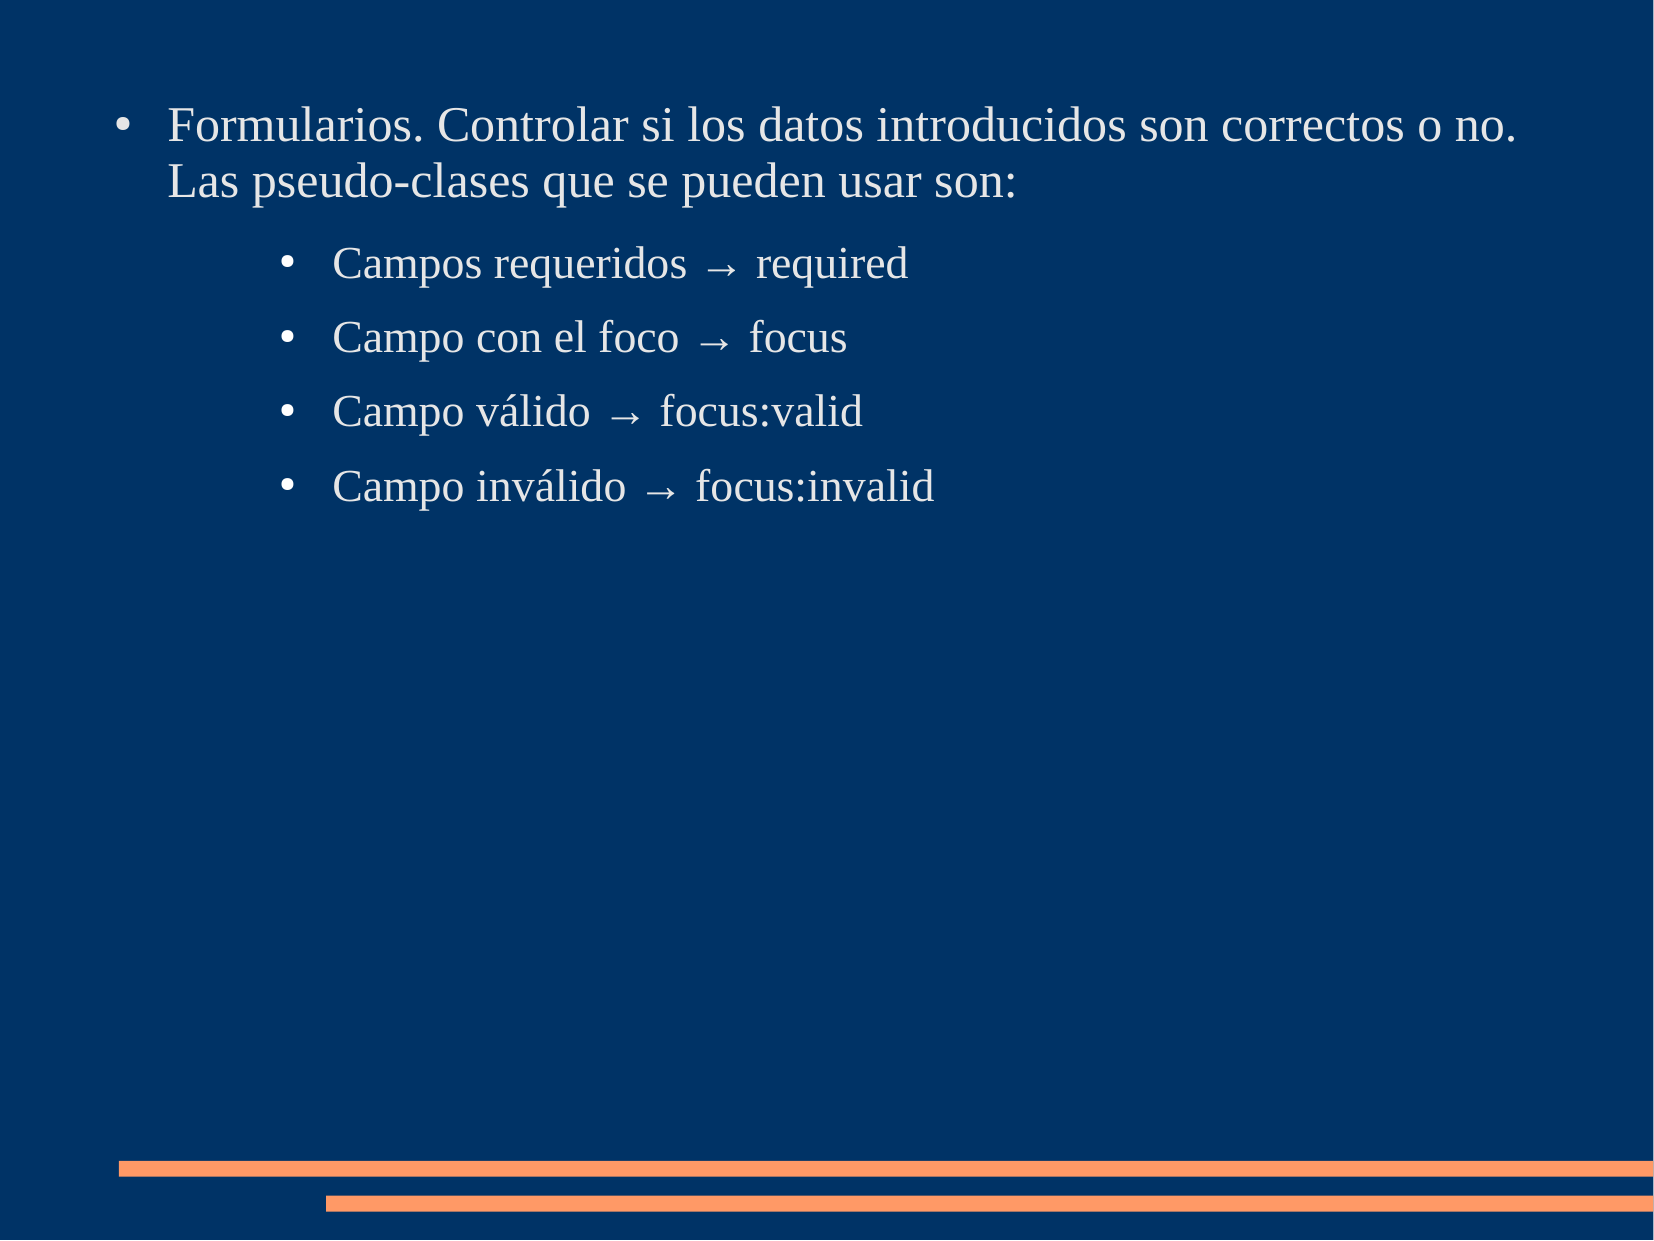

# Formularios. Controlar si los datos introducidos son correctos o no. Las pseudo-clases que se pueden usar son:
Campos requeridos → required
Campo con el foco → focus
Campo válido → focus:valid
Campo inválido → focus:invalid